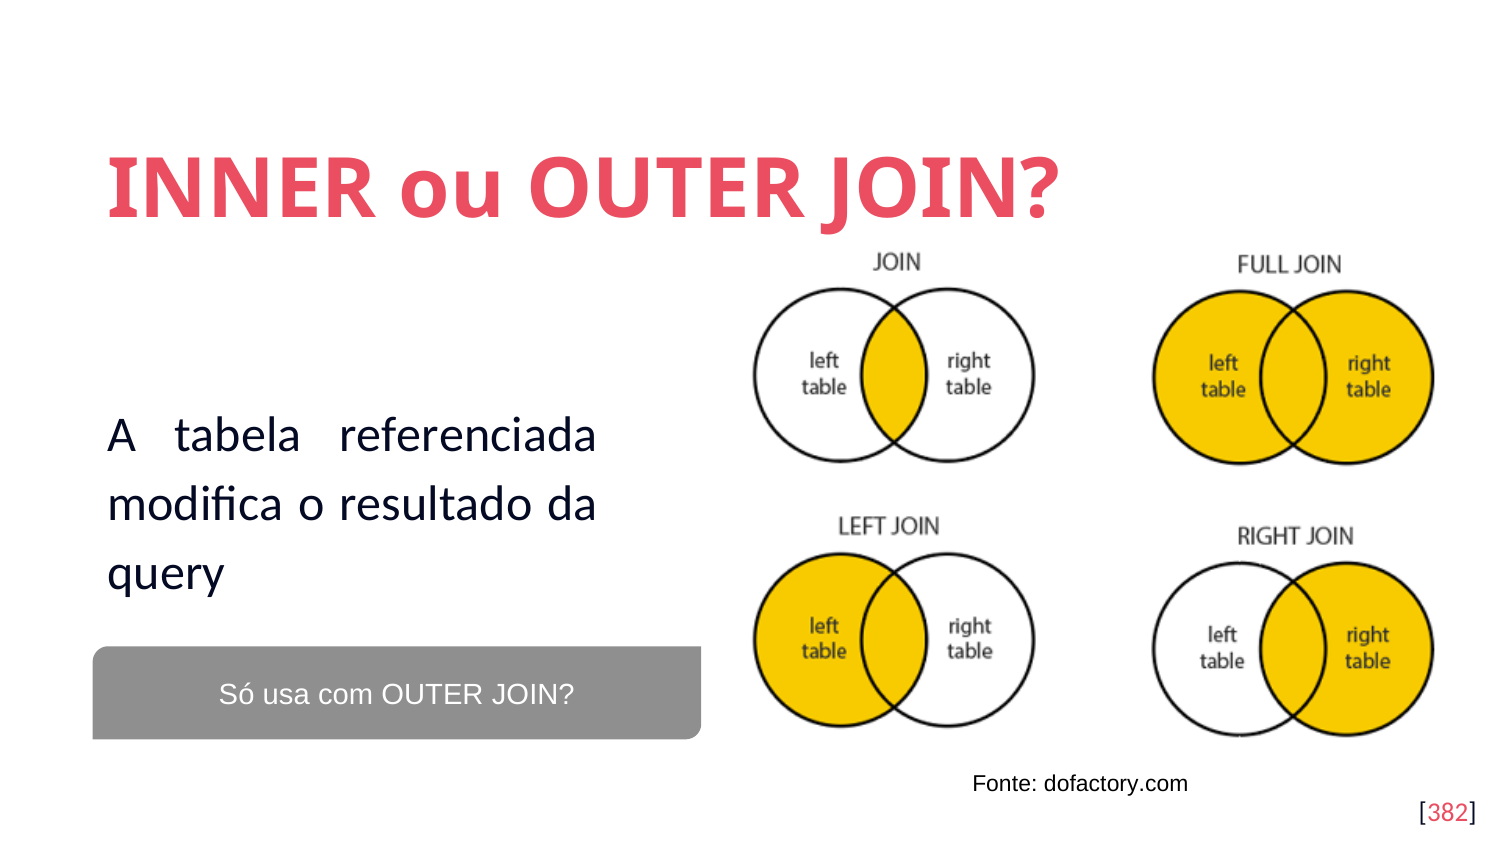

INNER ou OUTER JOIN?
A tabela referenciada modifica o resultado da query
Só usa com OUTER JOIN?
Fonte: dofactory.com